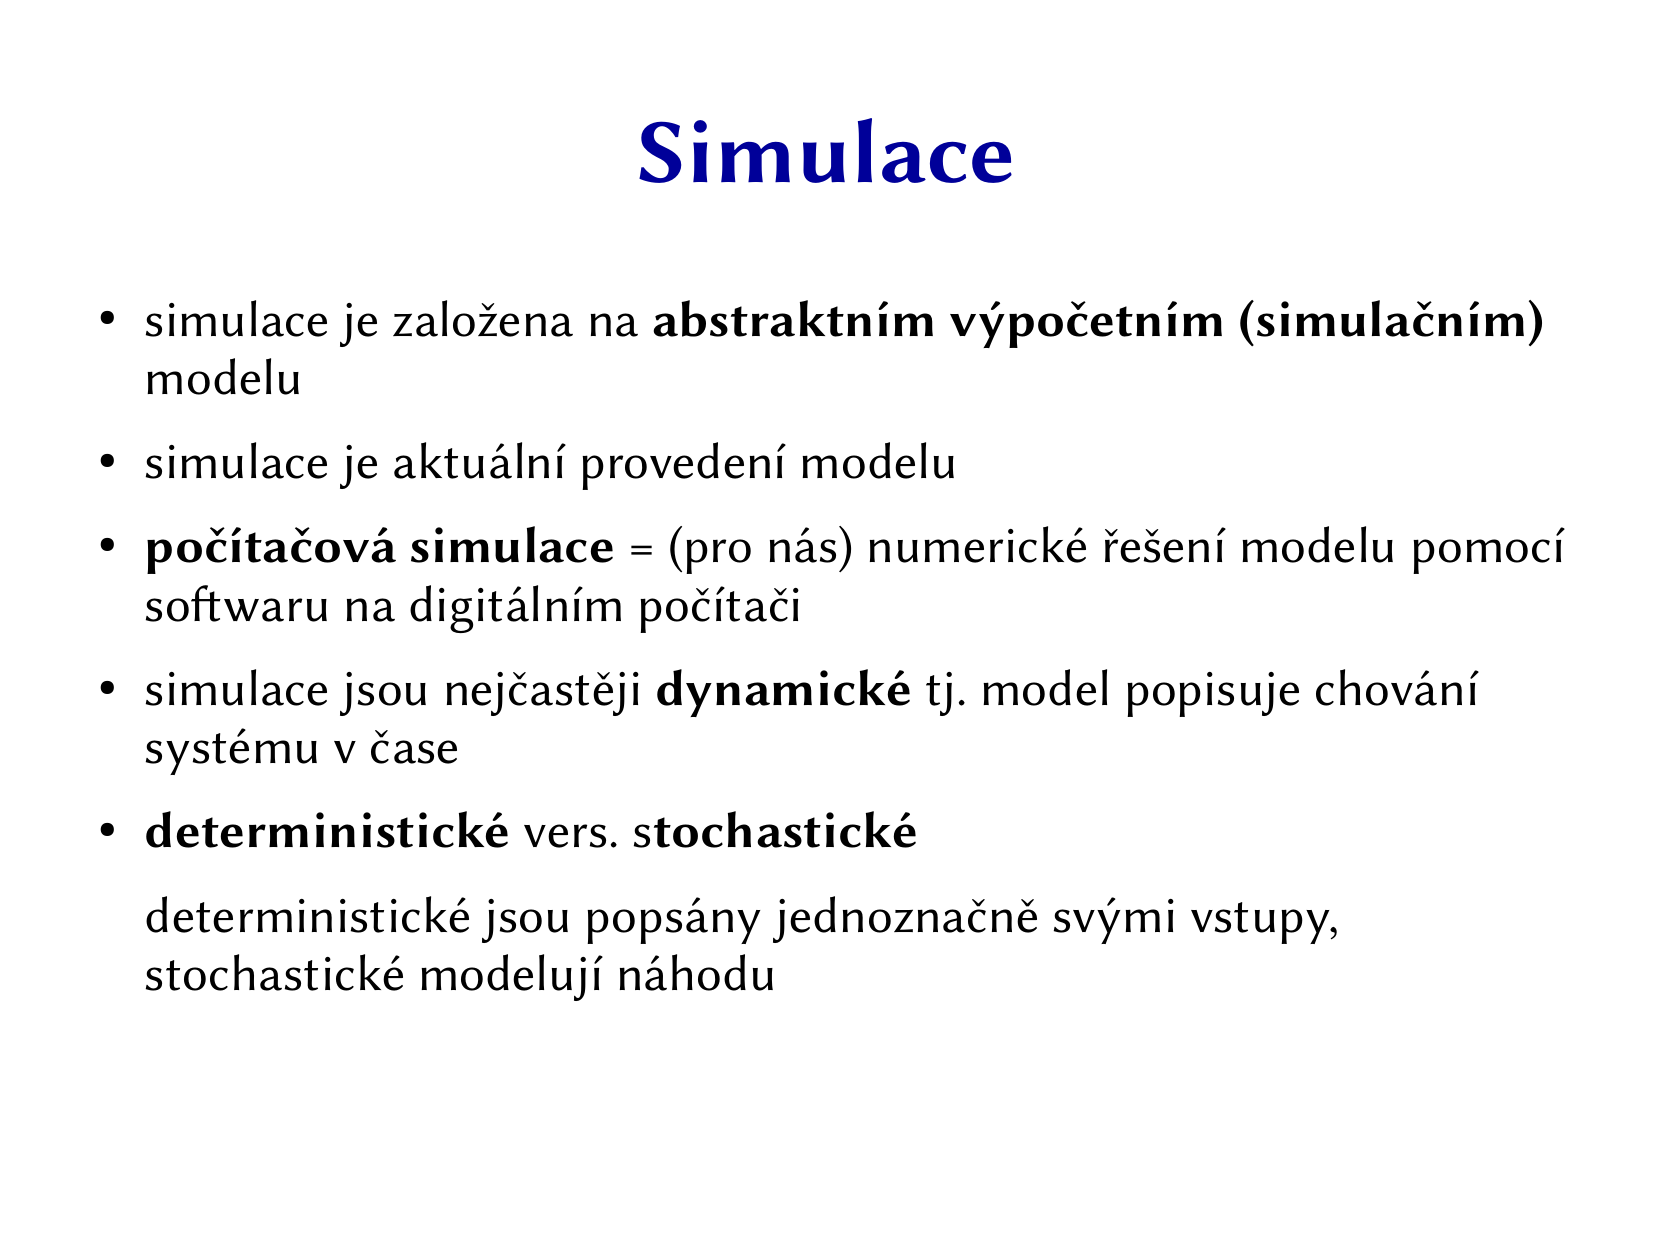

# Simulace
simulace je založena na abstraktním výpočetním (simulačním) modelu
simulace je aktuální provedení modelu
počítačová simulace = (pro nás) numerické řešení modelu pomocí softwaru na digitálním počítači
simulace jsou nejčastěji dynamické tj. model popisuje chování systému v čase
deterministické vers. stochastické
deterministické jsou popsány jednoznačně svými vstupy, stochastické modelují náhodu